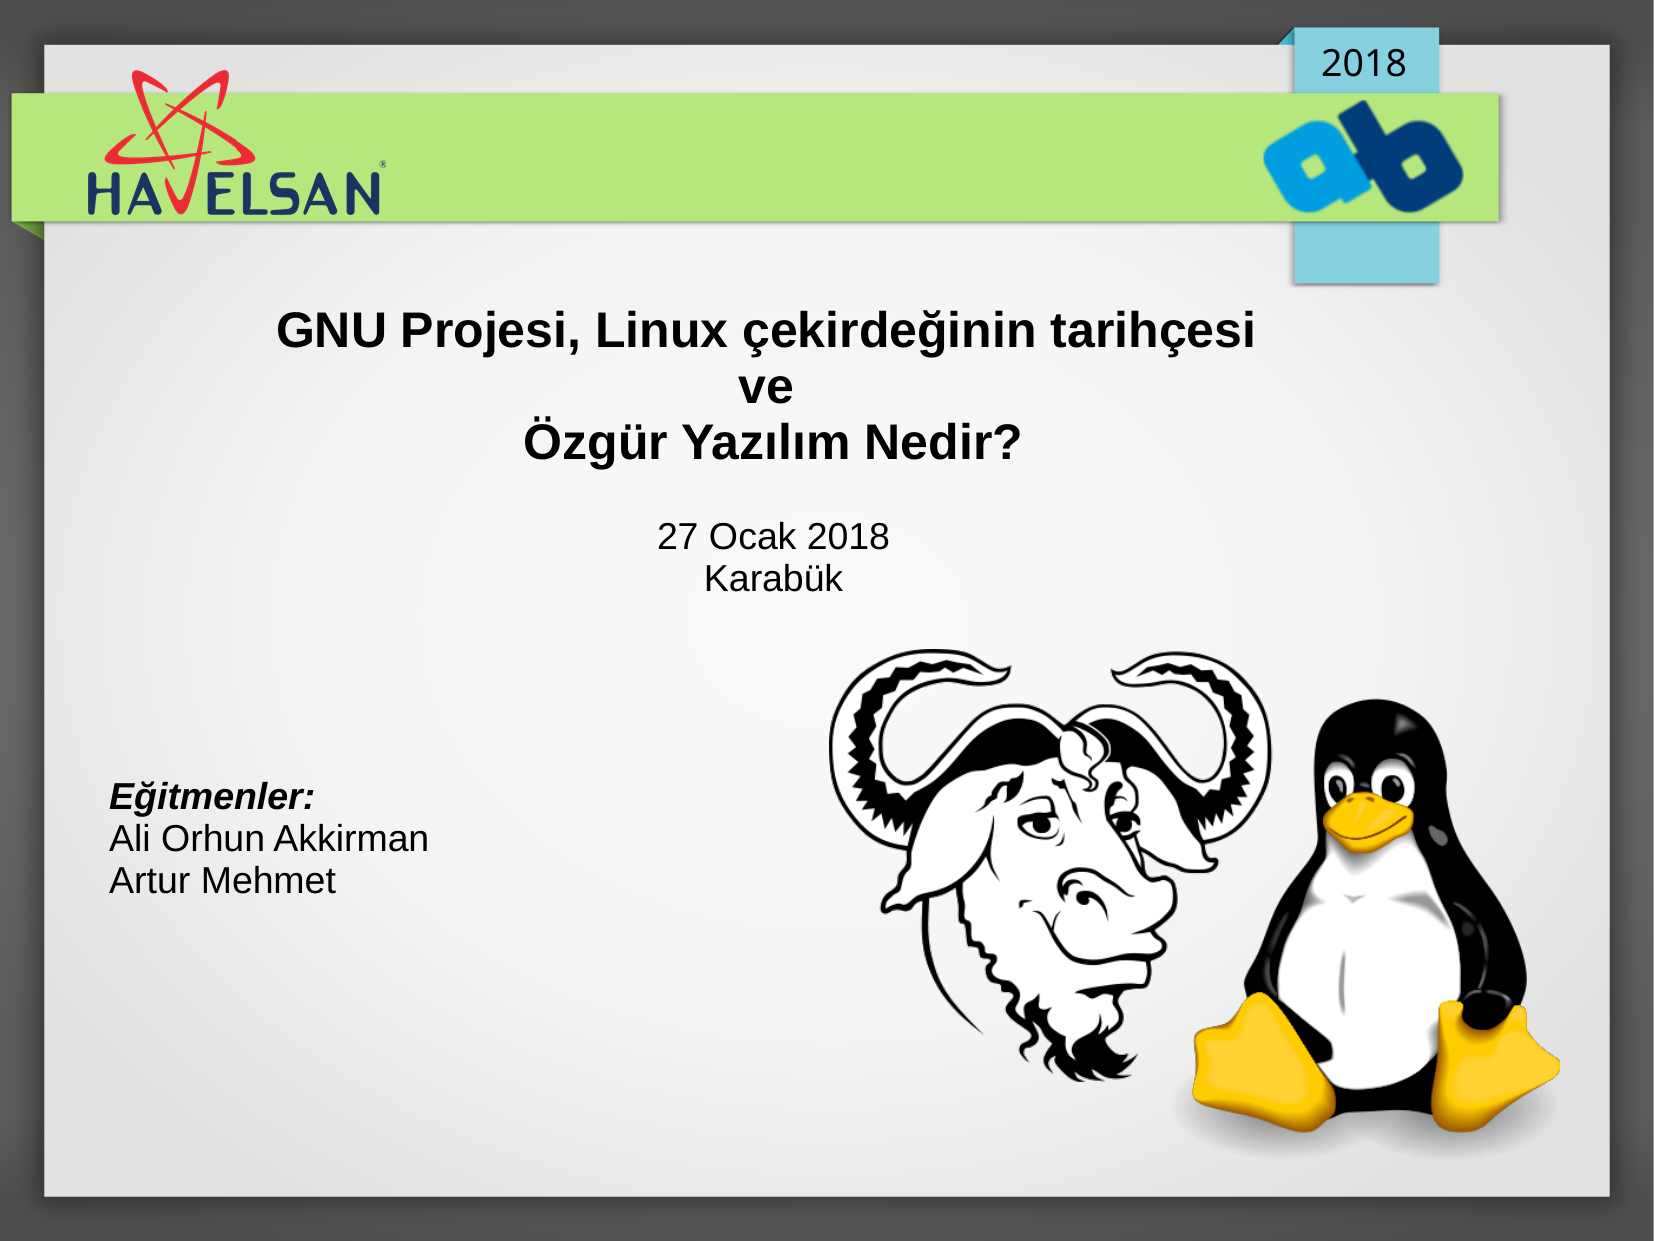

2018
GNU Projesi, Linux çekirdeğinin tarihçesi
ve
Özgür Yazılım Nedir?
27 Ocak 2018
Karabük
Eğitmenler:
Ali Orhun Akkirman
Artur Mehmet